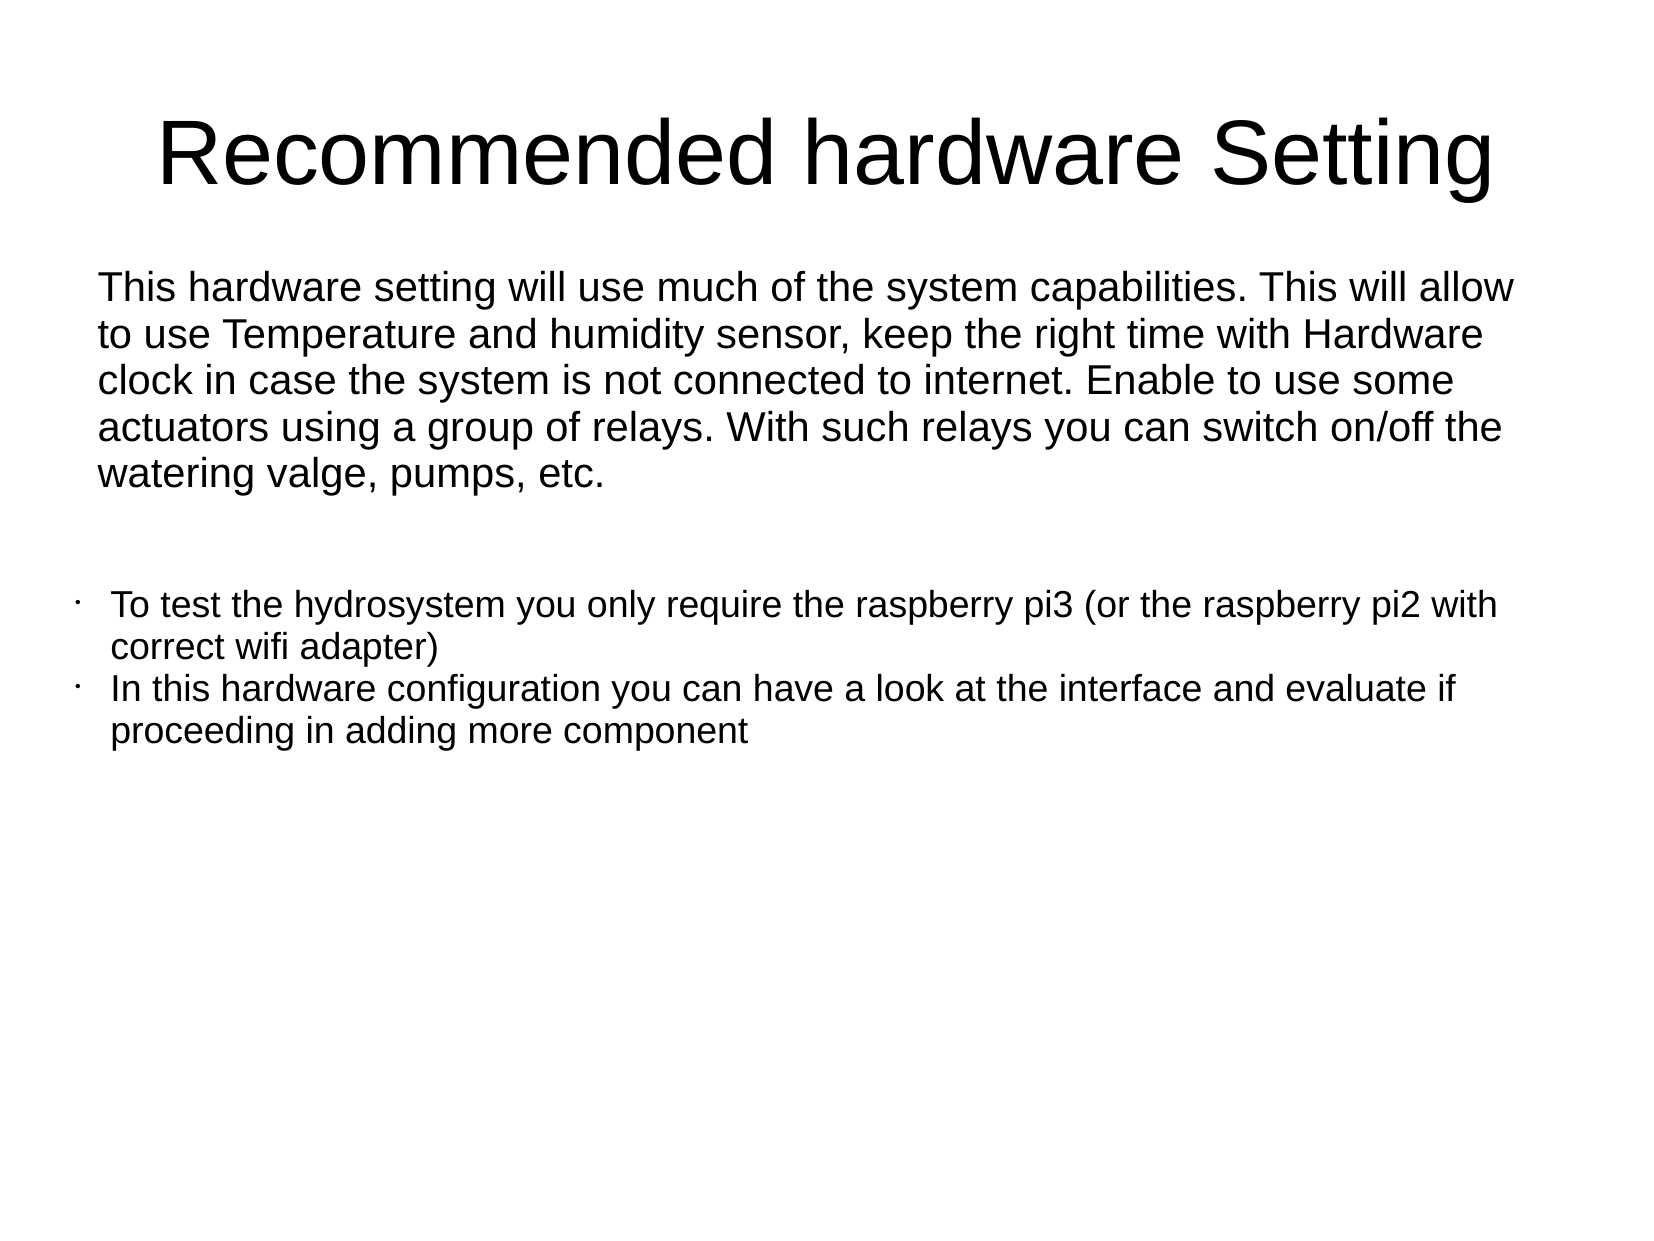

# Recommended hardware Setting
This hardware setting will use much of the system capabilities. This will allow to use Temperature and humidity sensor, keep the right time with Hardware clock in case the system is not connected to internet. Enable to use some actuators using a group of relays. With such relays you can switch on/off the watering valge, pumps, etc.
To test the hydrosystem you only require the raspberry pi3 (or the raspberry pi2 with correct wifi adapter)
In this hardware configuration you can have a look at the interface and evaluate if proceeding in adding more component